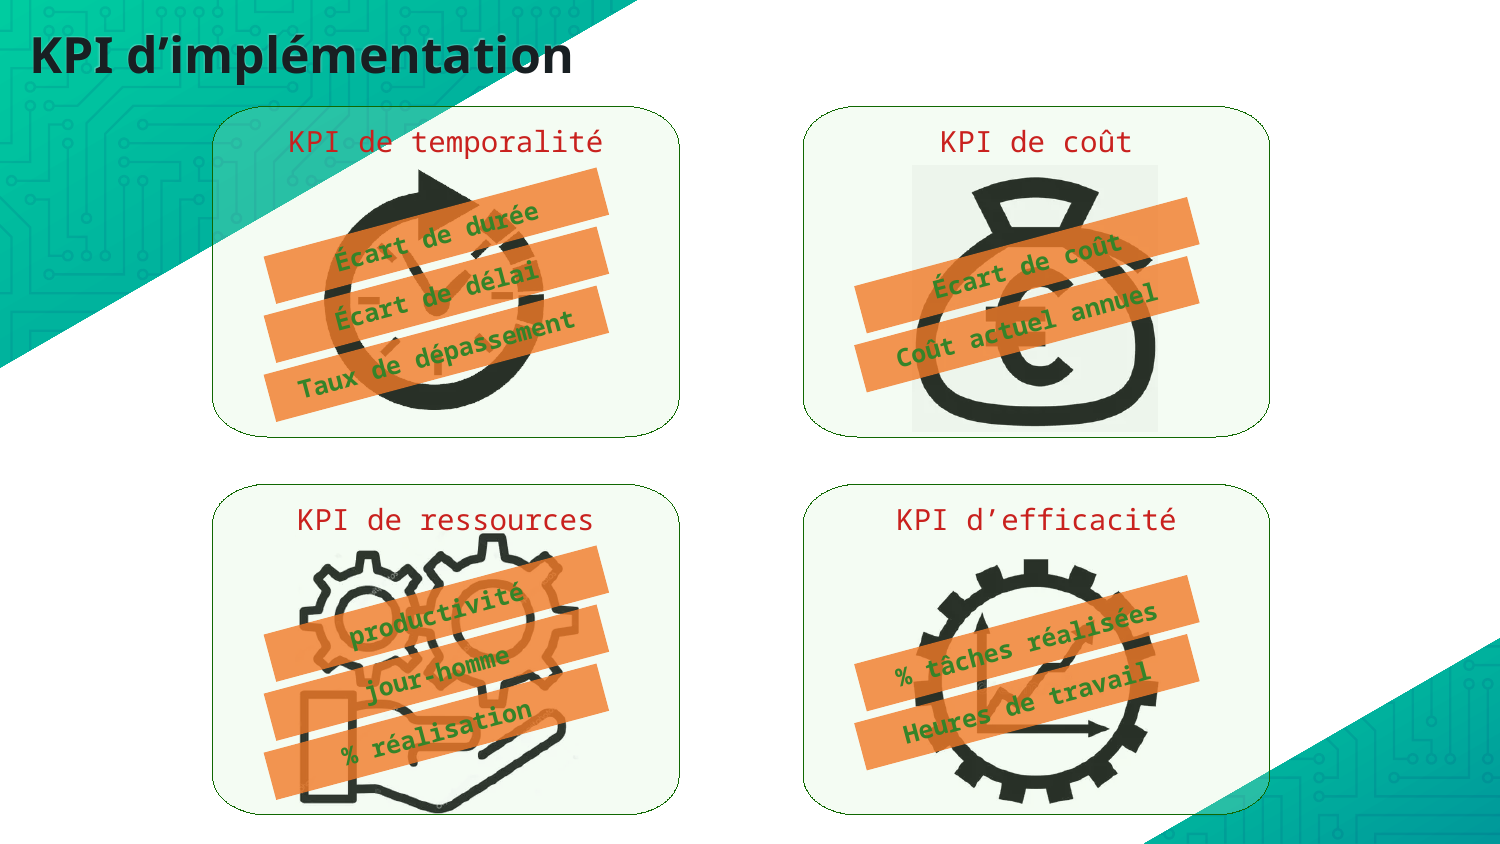

# KPI d’implémentation
KPI de temporalité
Écart de durée
Écart de délai
Taux de dépassement
KPI de coût
Écart de coût
Coût actuel annuel
KPI de ressources
productivité
jour-homme
% réalisation
KPI d’efficacité
% tâches réalisées
Heures de travail